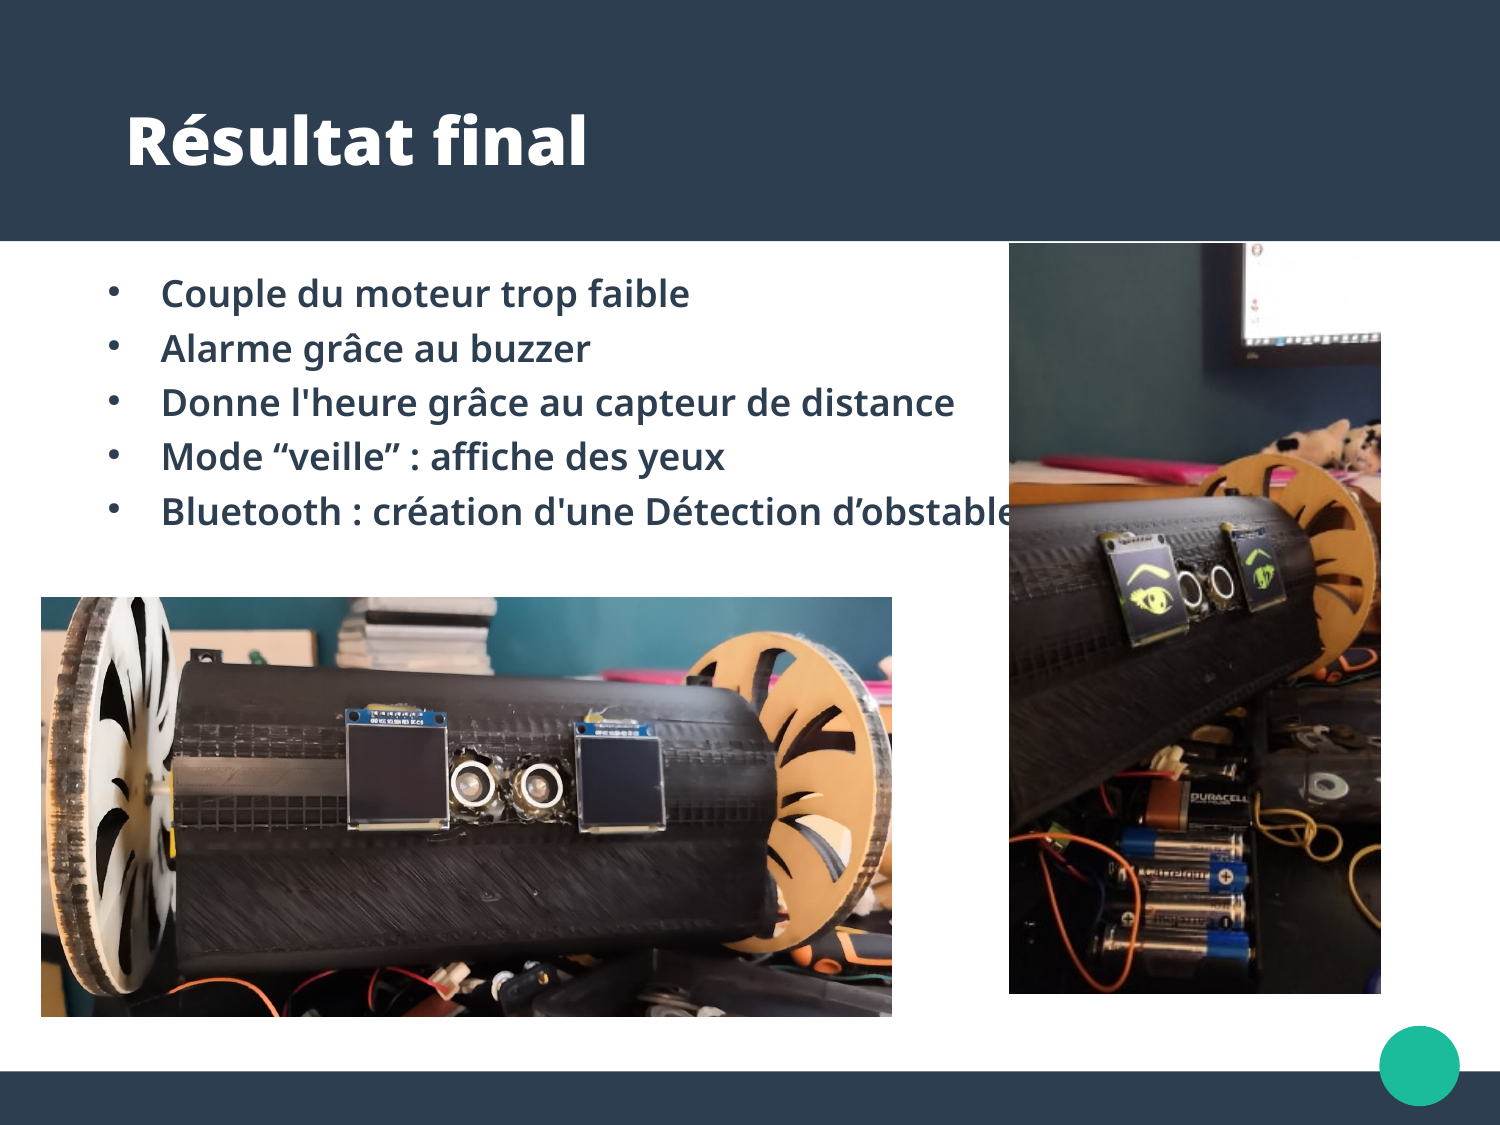

# Résultat final
Couple du moteur trop faible
Alarme grâce au buzzer
Donne l'heure grâce au capteur de distance
Mode “veille” : affiche des yeux
Bluetooth : création d'une Détection d’obstables